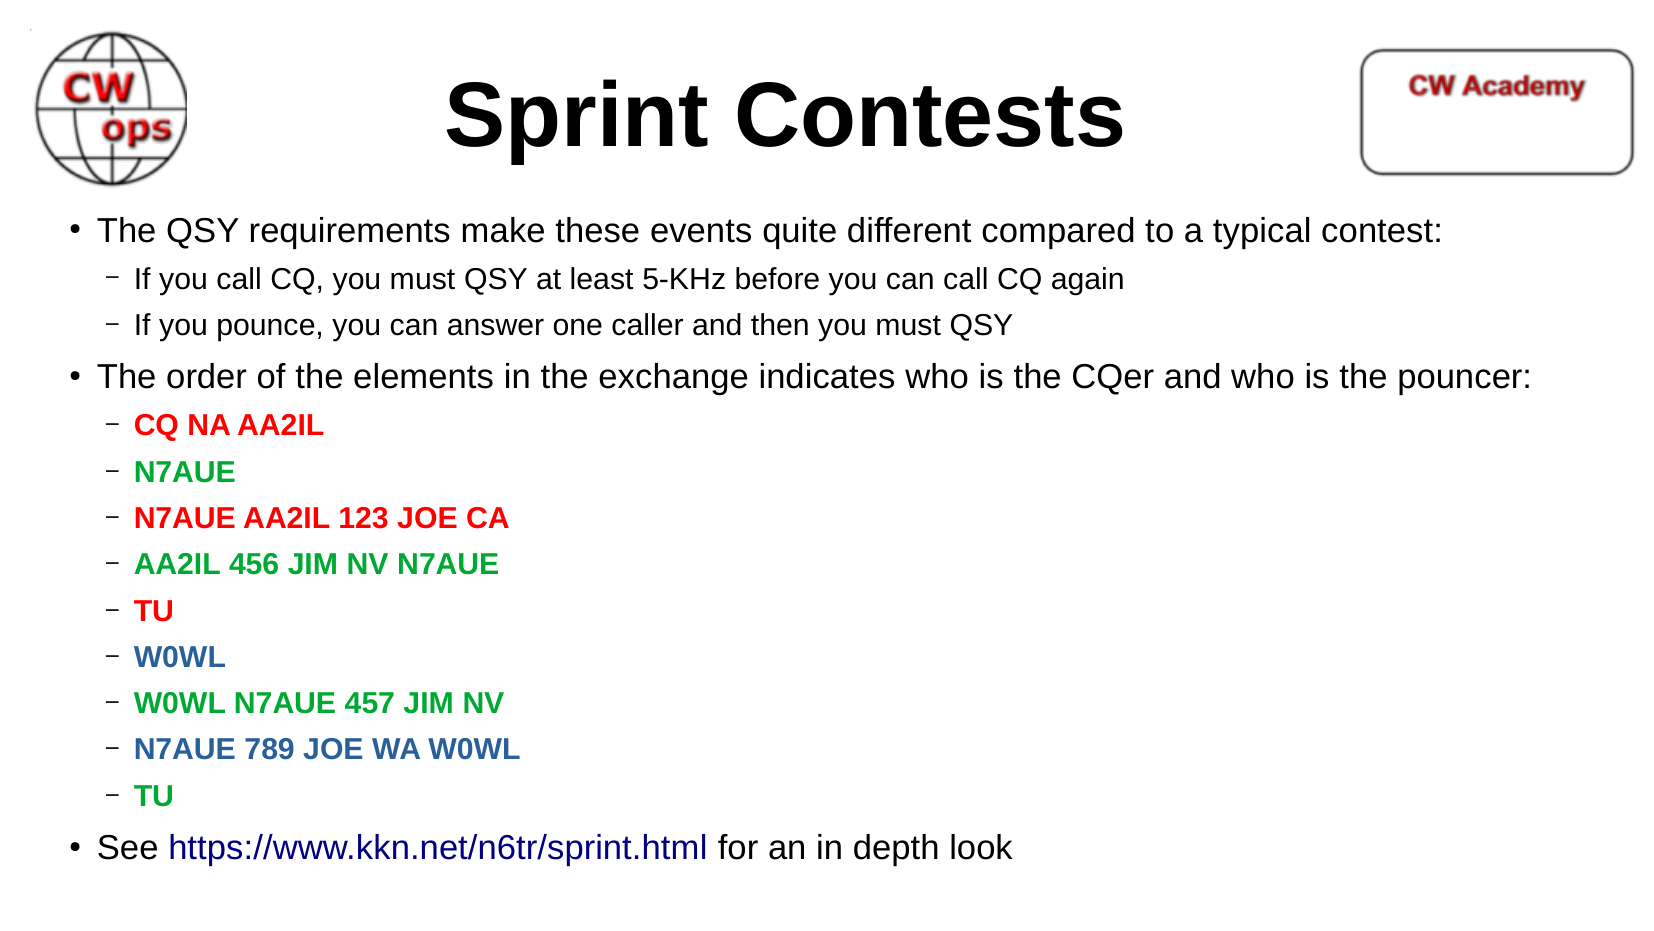

# Sprint Contests
The QSY requirements make these events quite different compared to a typical contest:
If you call CQ, you must QSY at least 5-KHz before you can call CQ again
If you pounce, you can answer one caller and then you must QSY
The order of the elements in the exchange indicates who is the CQer and who is the pouncer:
CQ NA AA2IL
N7AUE
N7AUE AA2IL 123 JOE CA
AA2IL 456 JIM NV N7AUE
TU
W0WL
W0WL N7AUE 457 JIM NV
N7AUE 789 JOE WA W0WL
TU
See https://www.kkn.net/n6tr/sprint.html for an in depth look